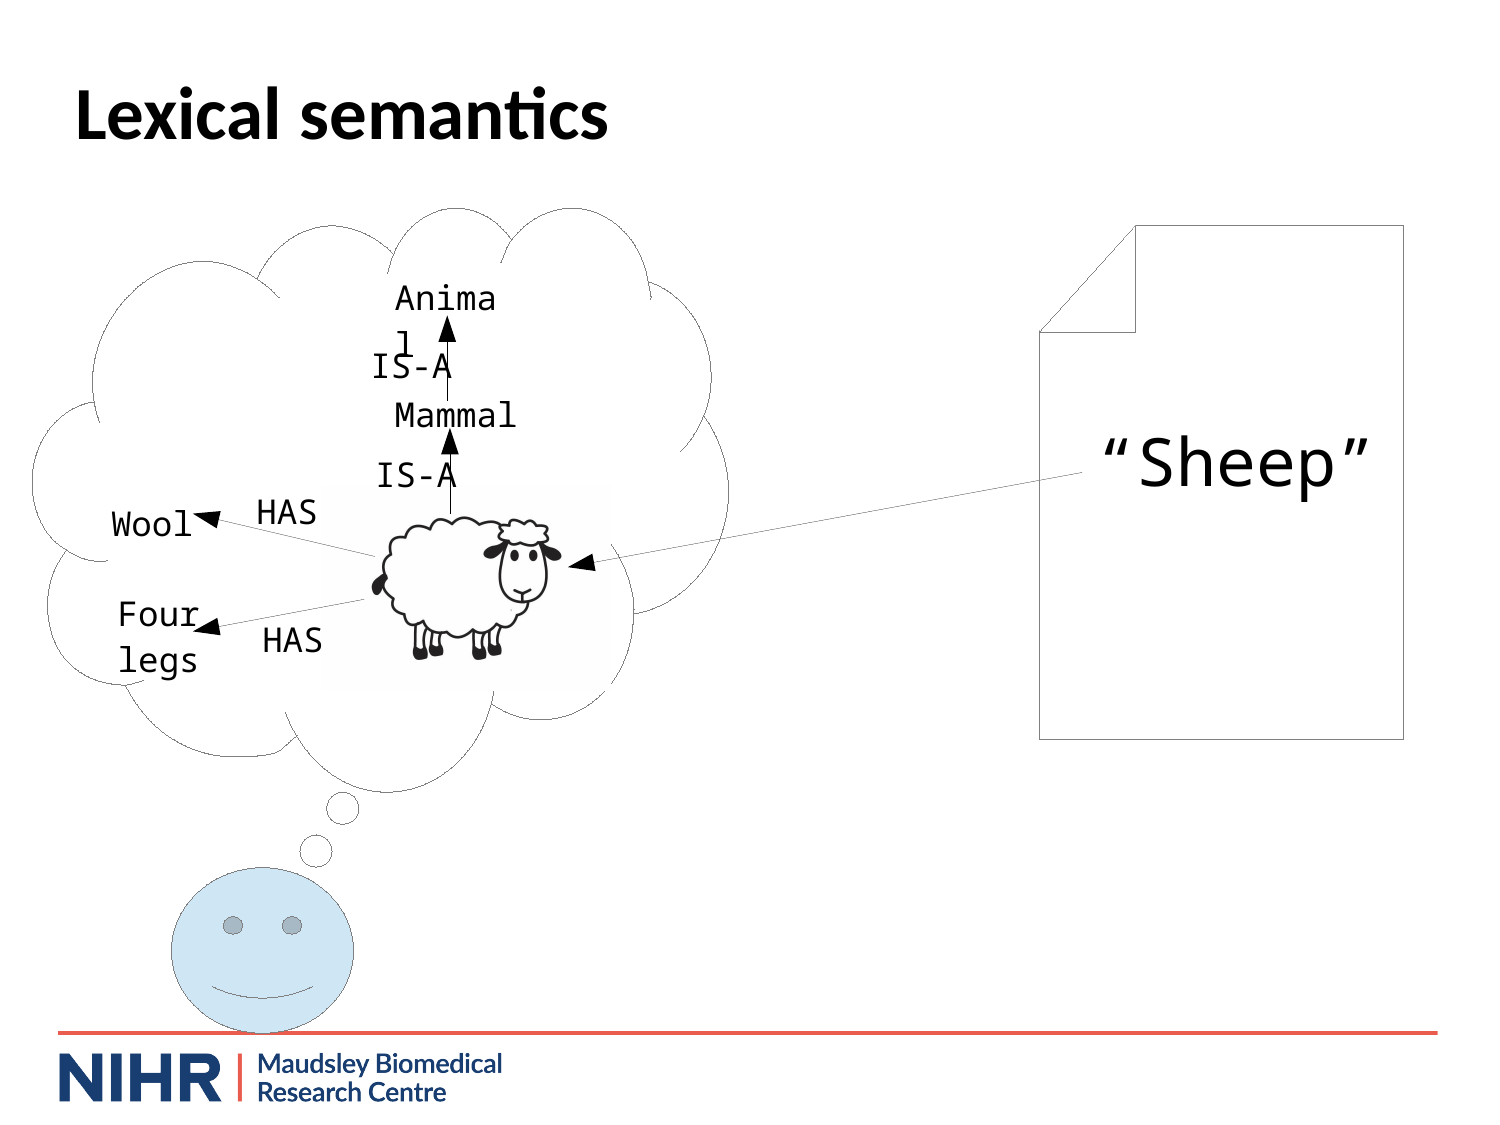

# Lexical semantics
“Sheep”
Animal
IS-A
Mammal
IS-A
HAS
Wool
Four
legs
HAS